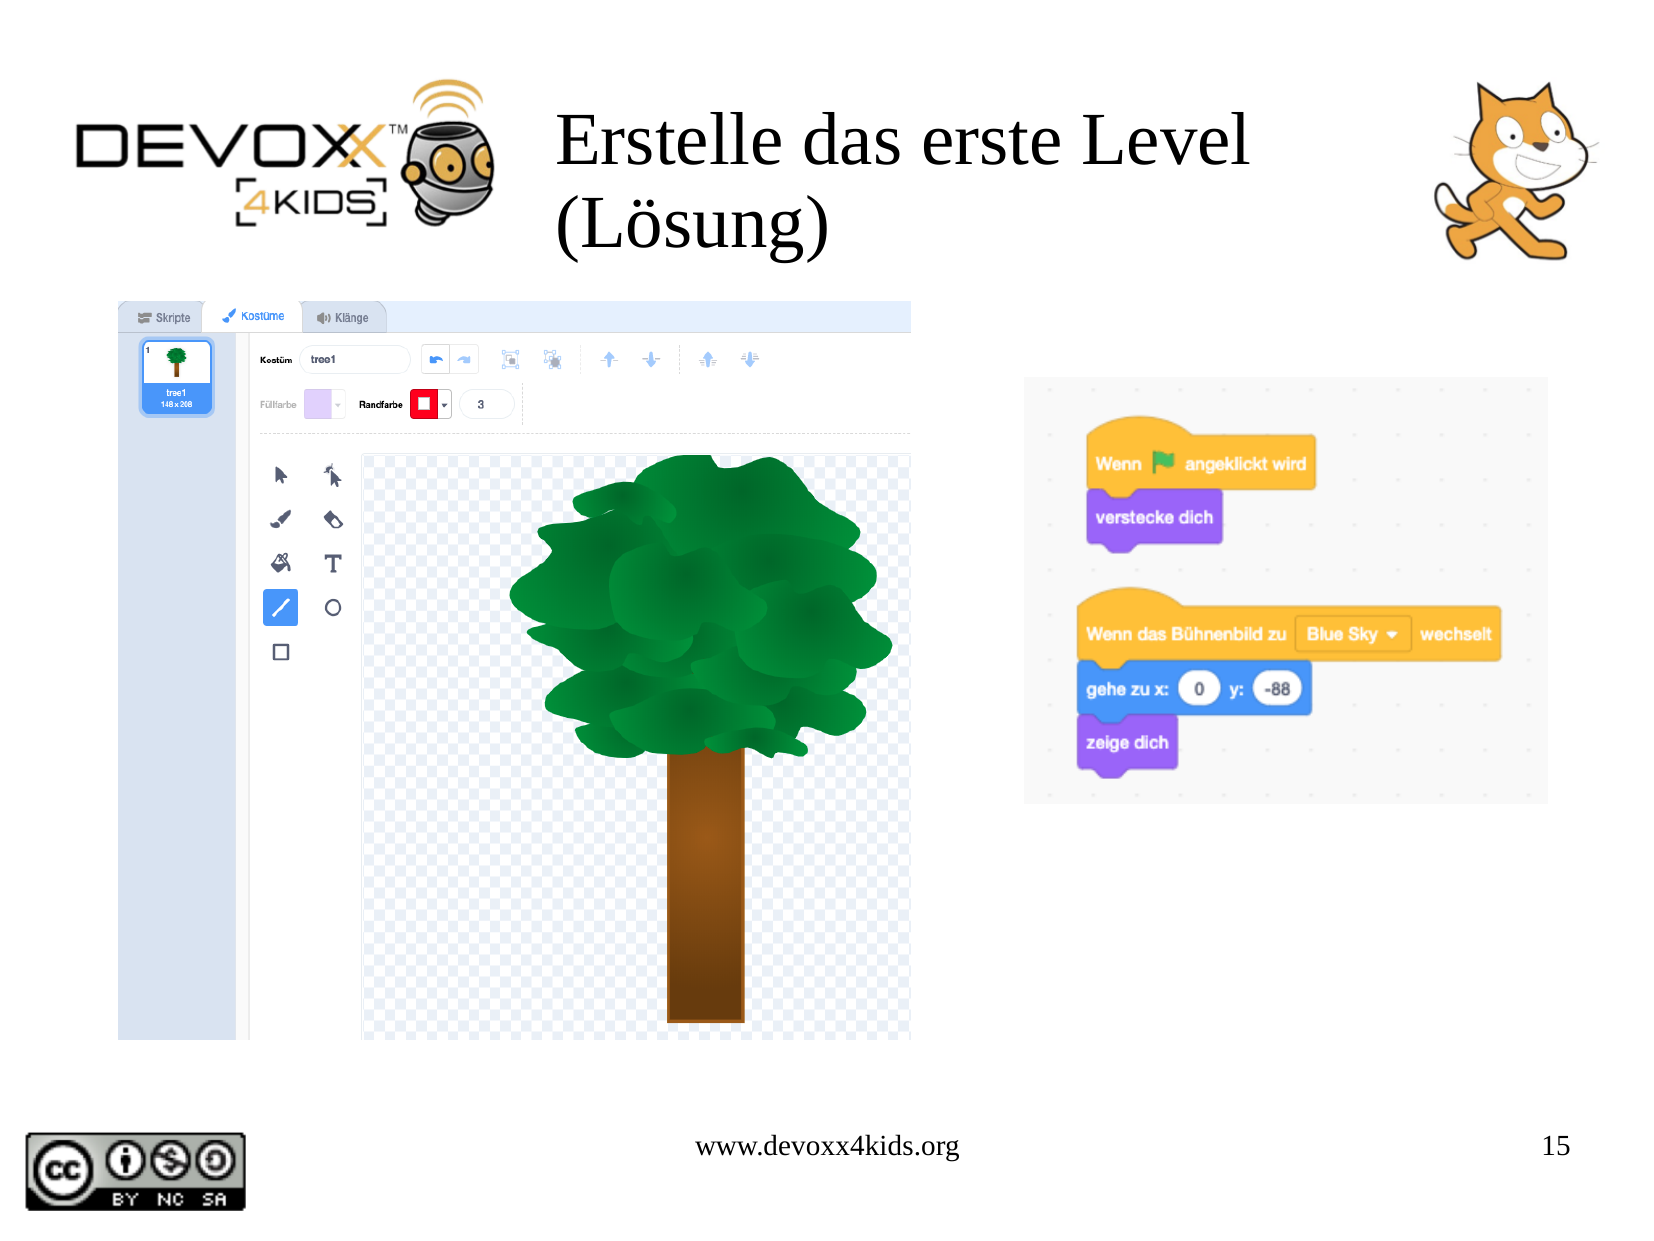

# Erstelle das erste Level (Lösung)
www.devoxx4kids.org
15